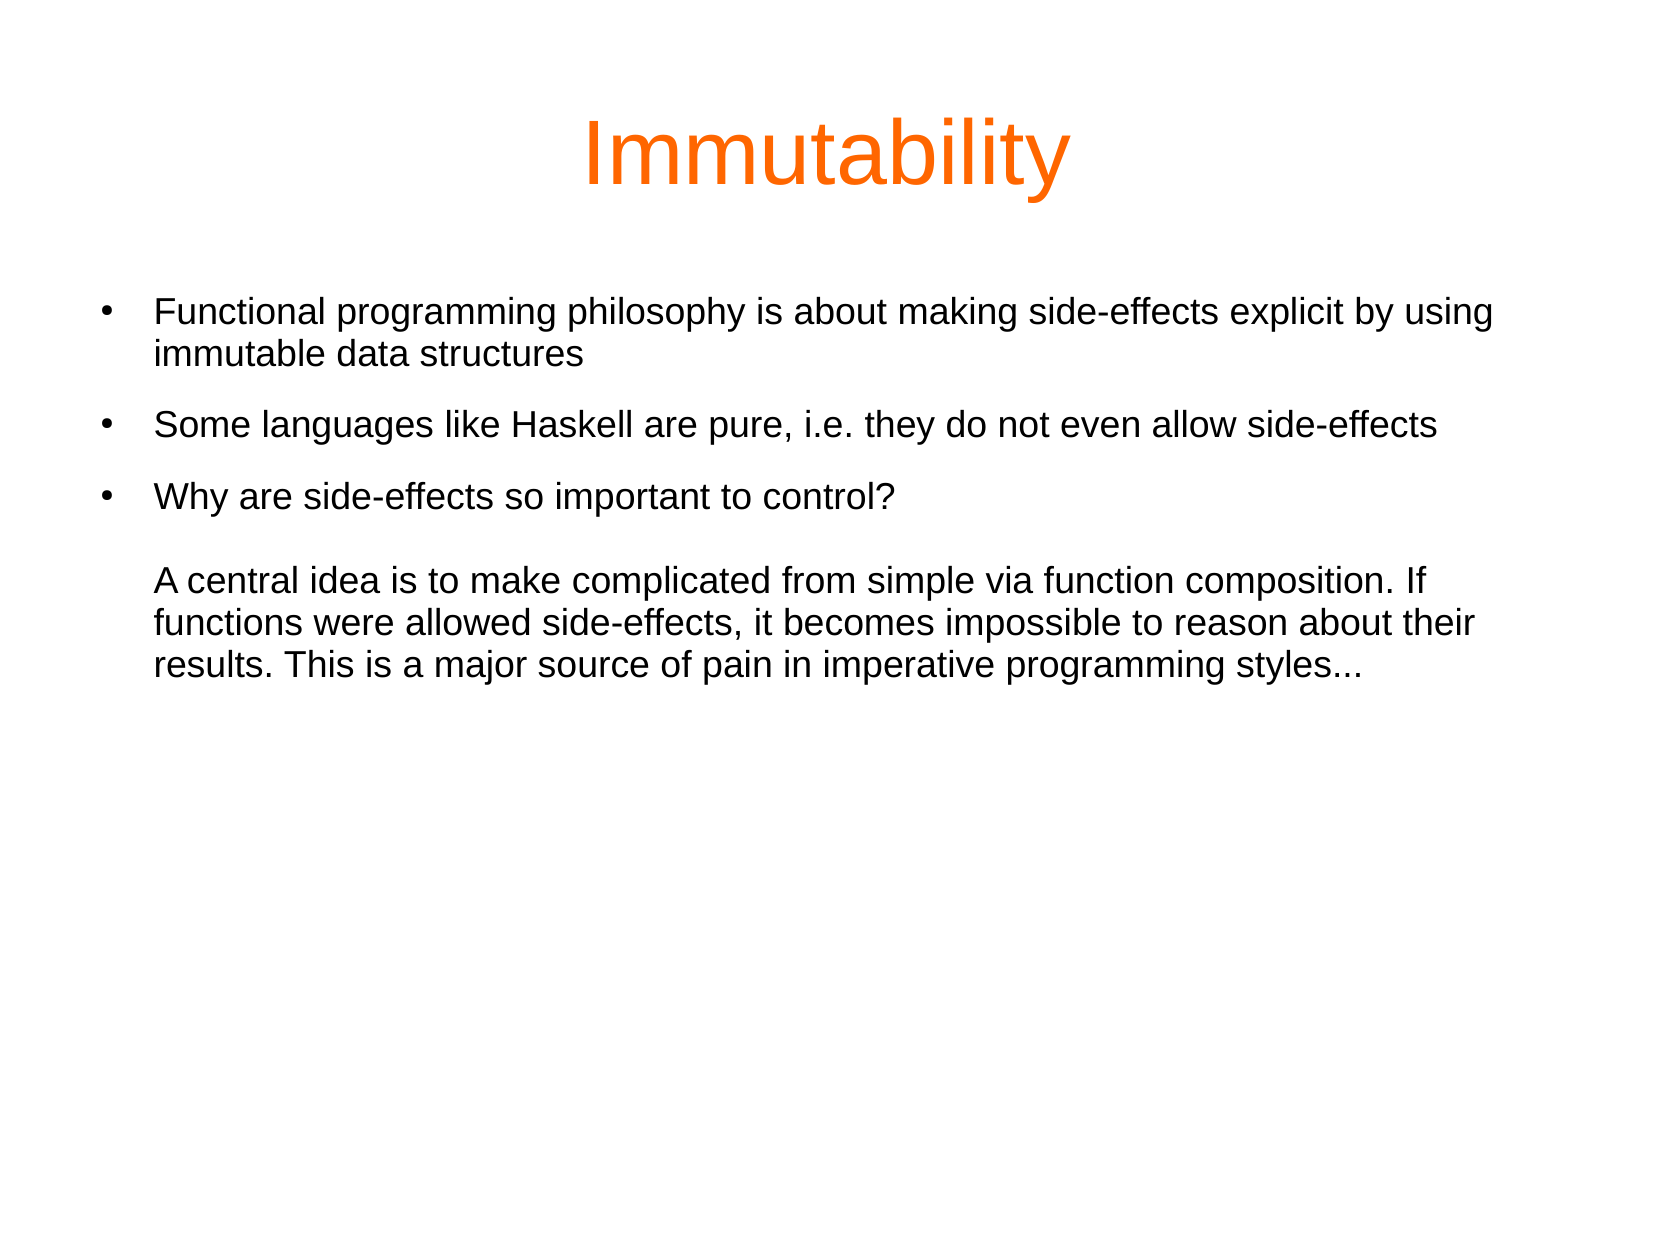

# Immutability
Functional programming philosophy is about making side-effects explicit by using immutable data structures
Some languages like Haskell are pure, i.e. they do not even allow side-effects
Why are side-effects so important to control?
A central idea is to make complicated from simple via function composition. If functions were allowed side-effects, it becomes impossible to reason about their results. This is a major source of pain in imperative programming styles...